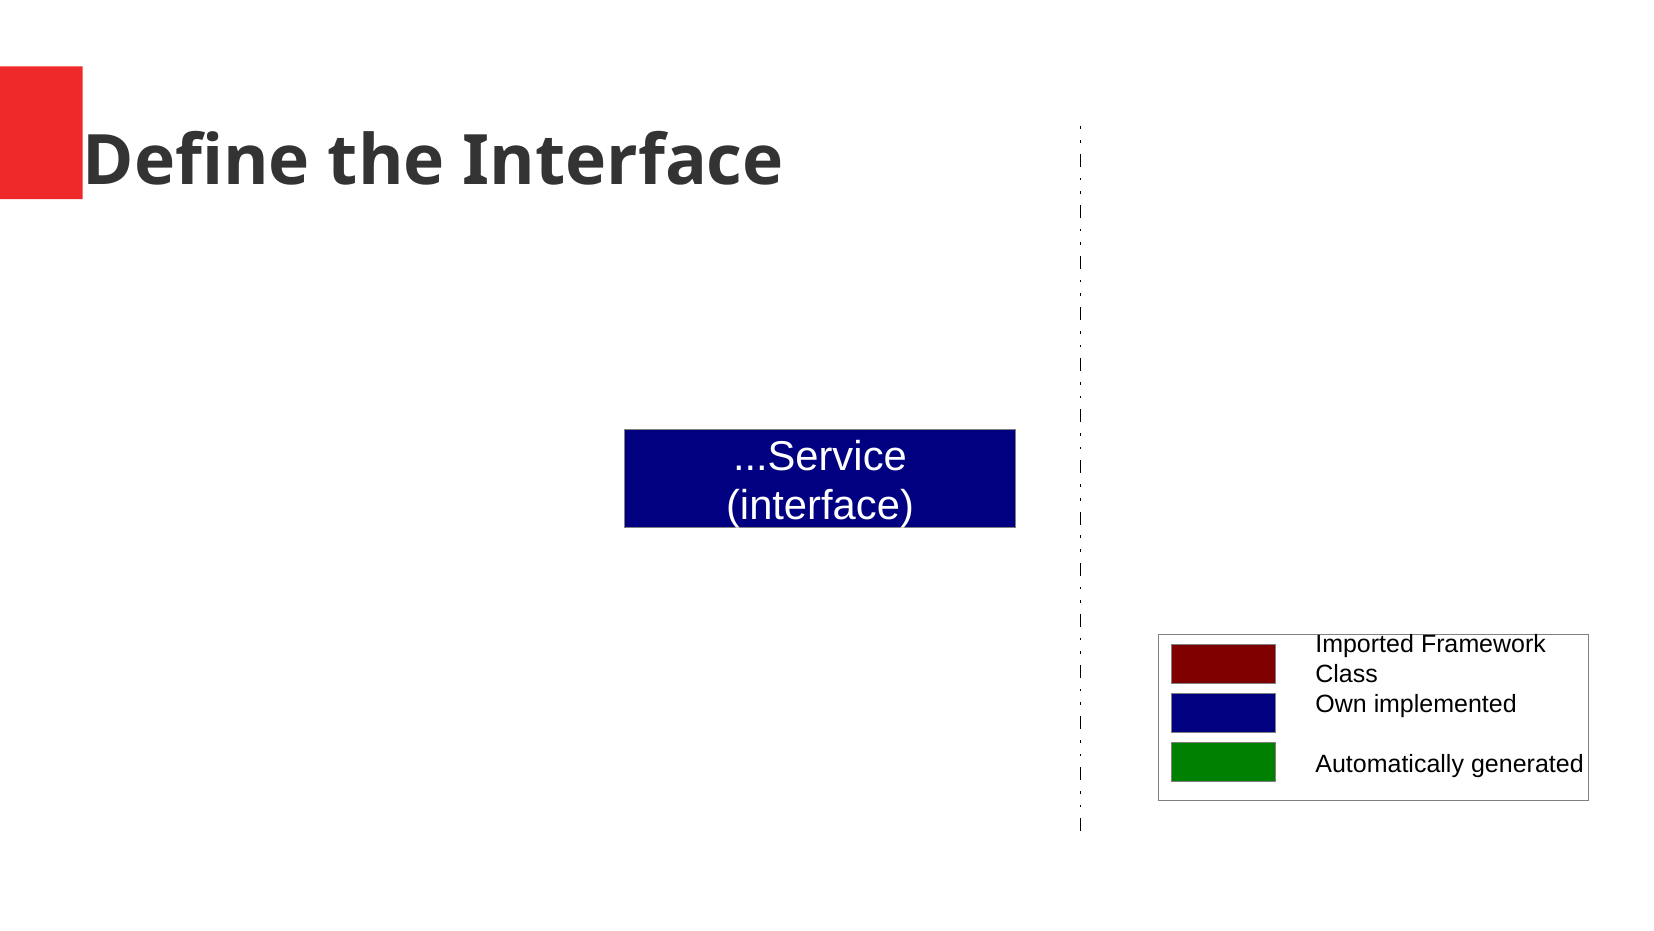

# Define the Interface
...Service
(interface)
Imported Framework
Class
Own implemented
Automatically generated